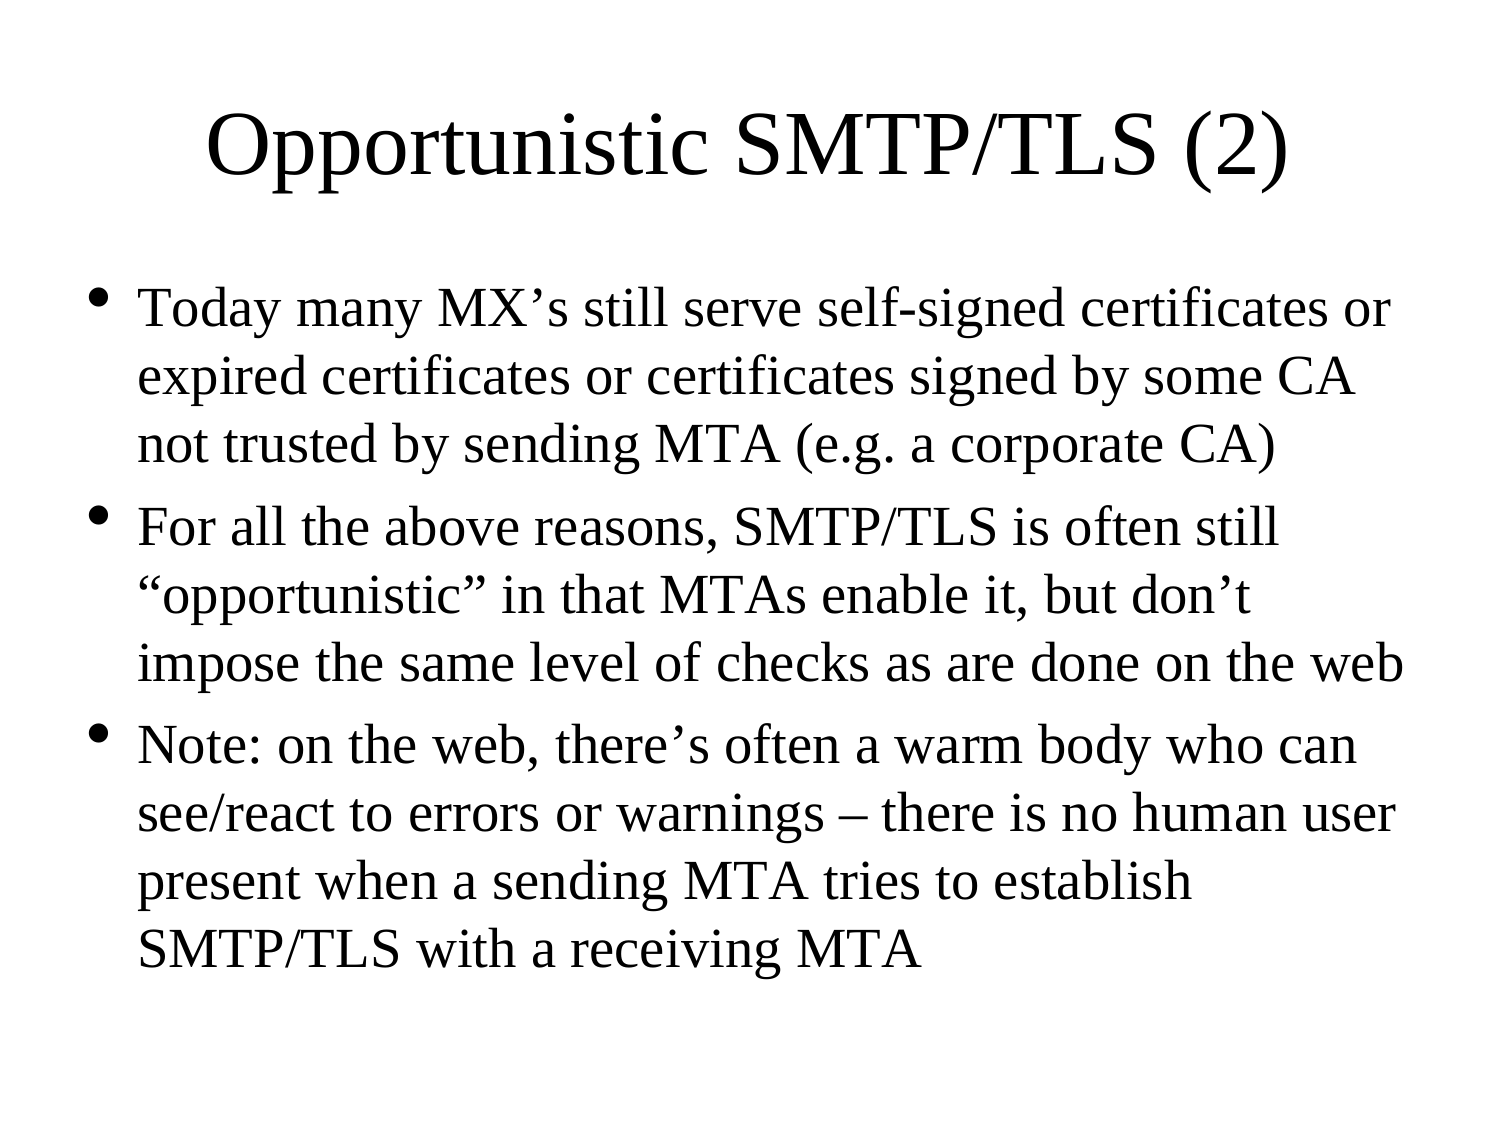

# Opportunistic SMTP/TLS (2)
Today many MX’s still serve self-signed certificates or expired certificates or certificates signed by some CA not trusted by sending MTA (e.g. a corporate CA)
For all the above reasons, SMTP/TLS is often still “opportunistic” in that MTAs enable it, but don’t impose the same level of checks as are done on the web
Note: on the web, there’s often a warm body who can see/react to errors or warnings – there is no human user present when a sending MTA tries to establish SMTP/TLS with a receiving MTA